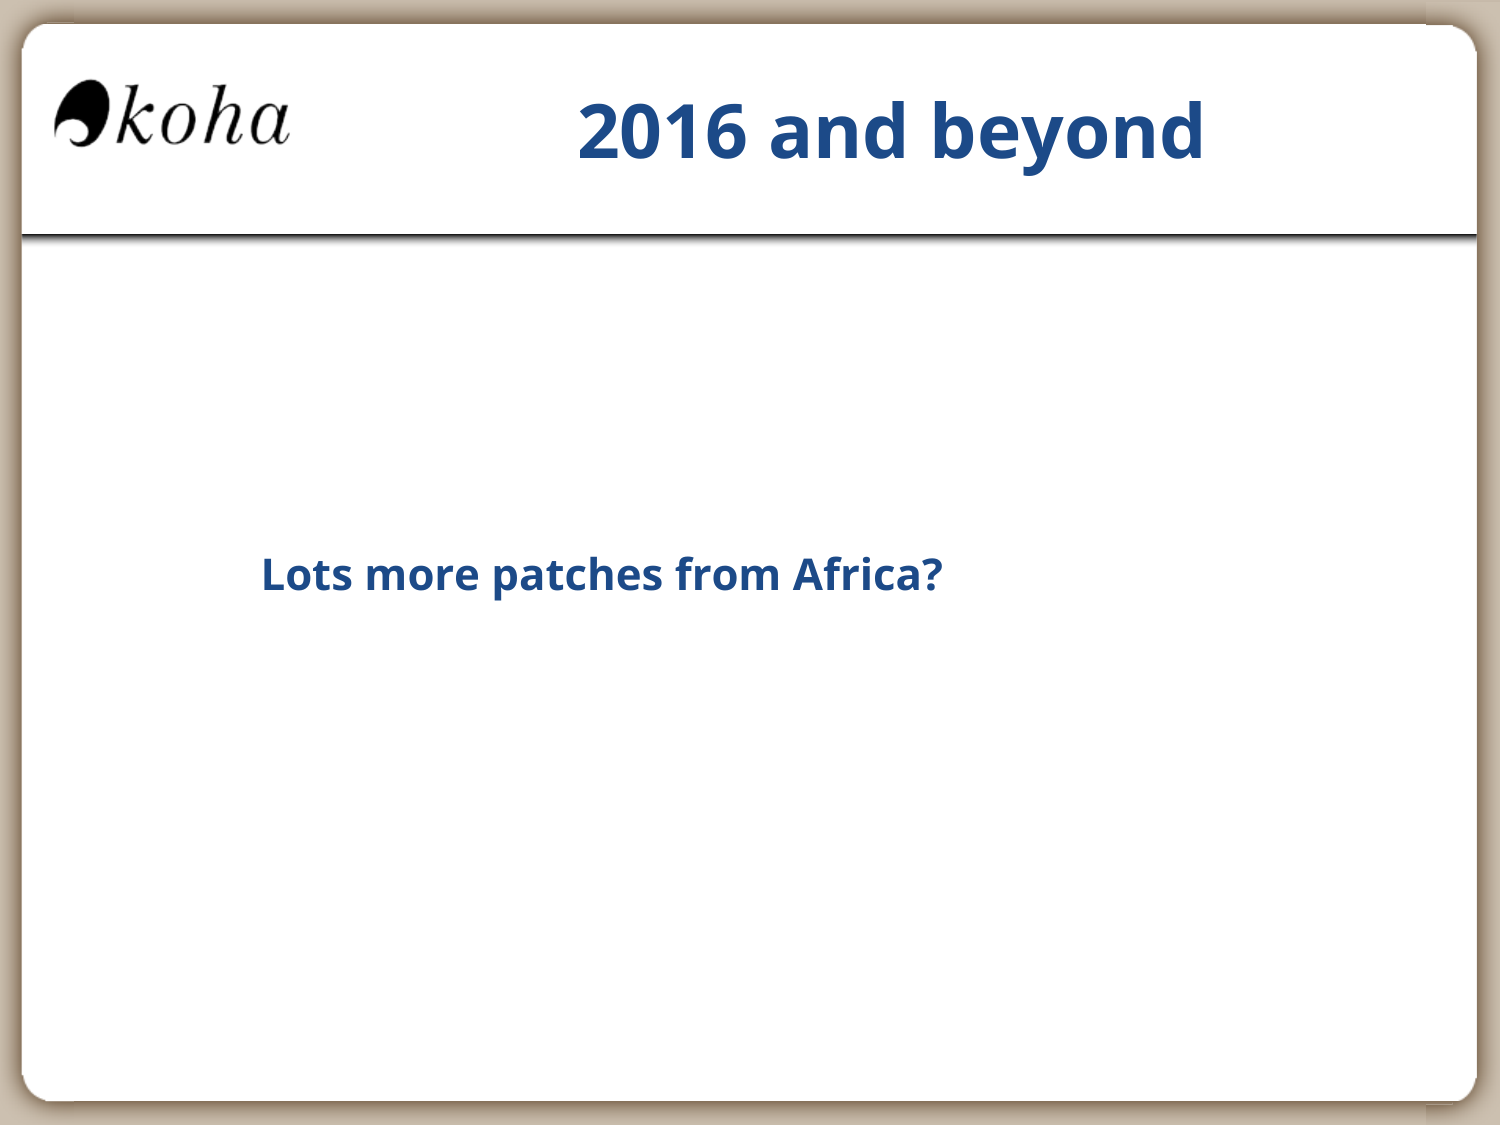

# 2016 and beyond
Lots more patches from Africa?